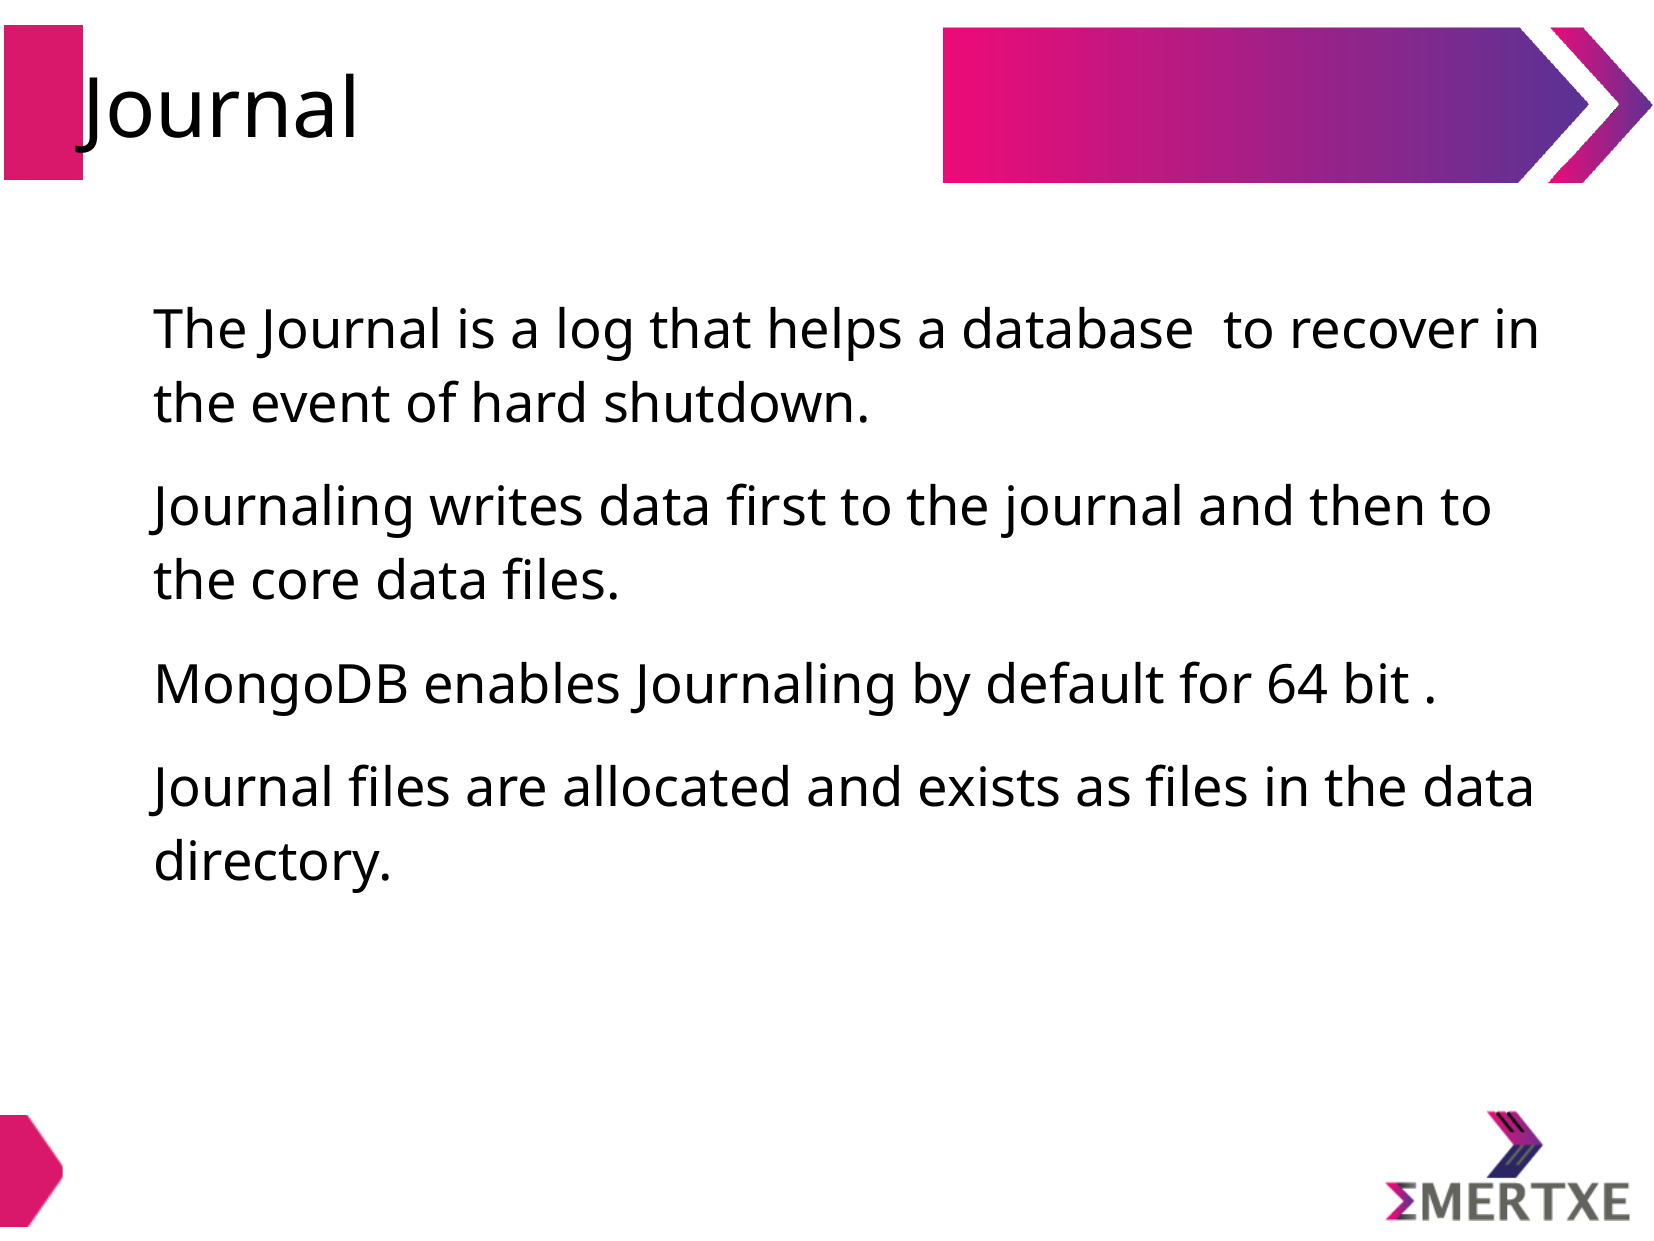

# Journal
The Journal is a log that helps a database to recover in the event of hard shutdown.
Journaling writes data first to the journal and then to the core data files.
MongoDB enables Journaling by default for 64 bit .
Journal files are allocated and exists as files in the data directory.